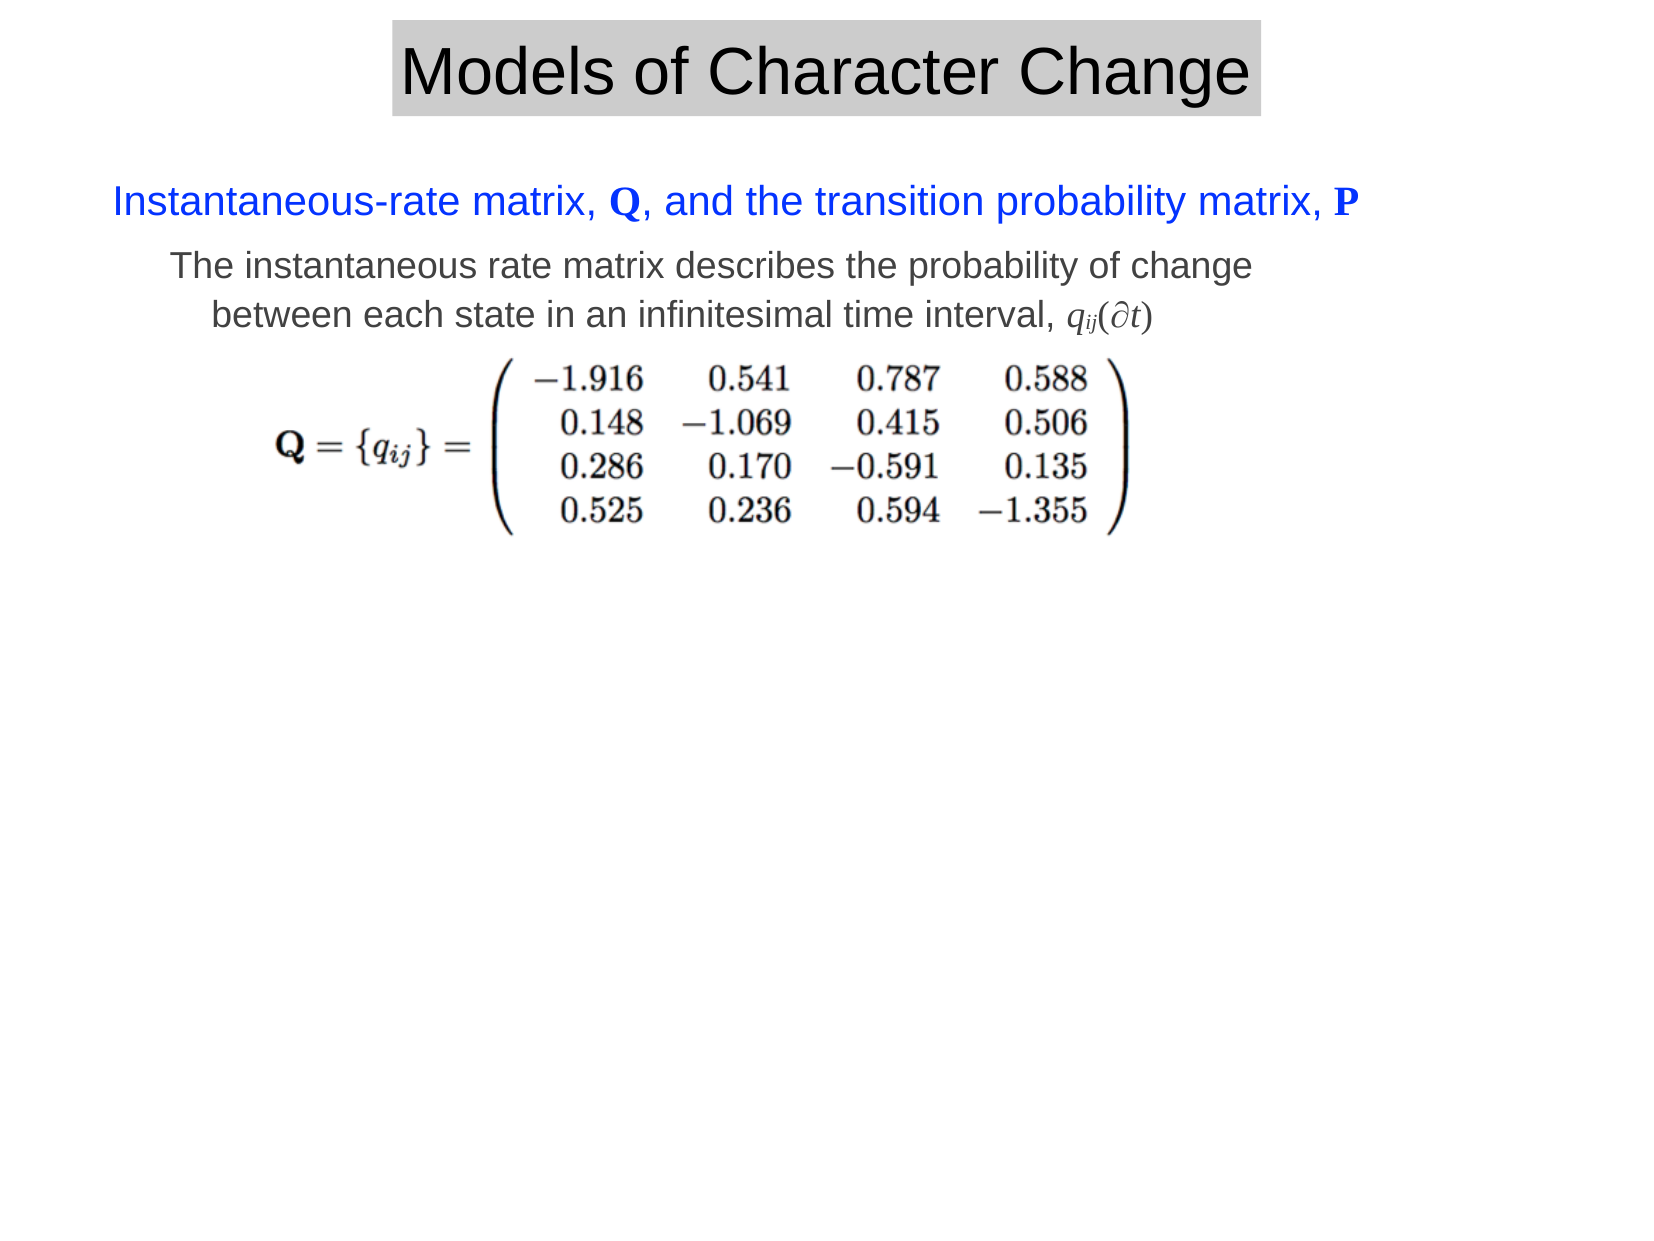

Models of Character Change
Instantaneous-rate matrix, Q, and the transition probability matrix, P
The instantaneous rate matrix describes the probability of change
 between each state in an infinitesimal time interval, qij(∂t)